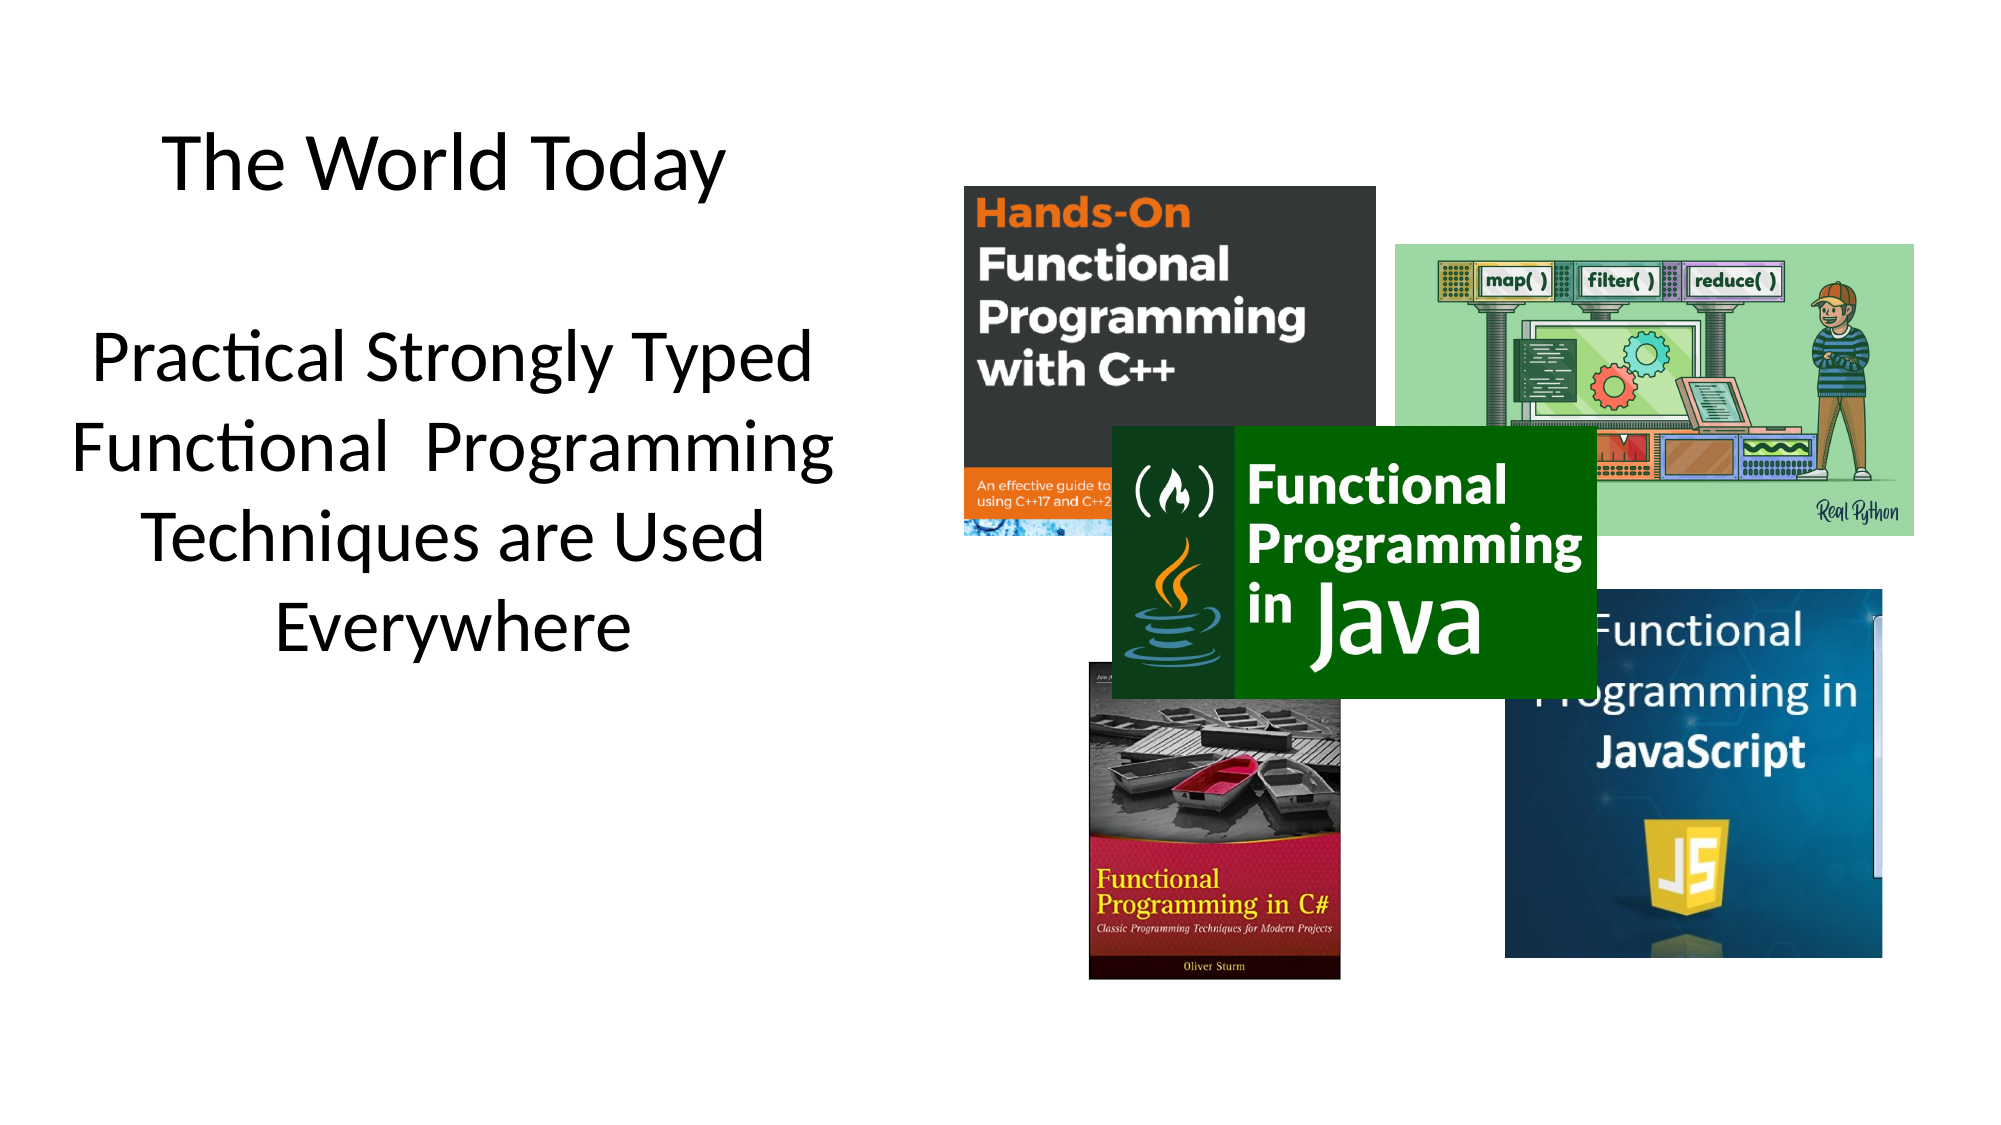

The World Today
Practical Strongly Typed Functional Programming Techniques are Used Everywhere